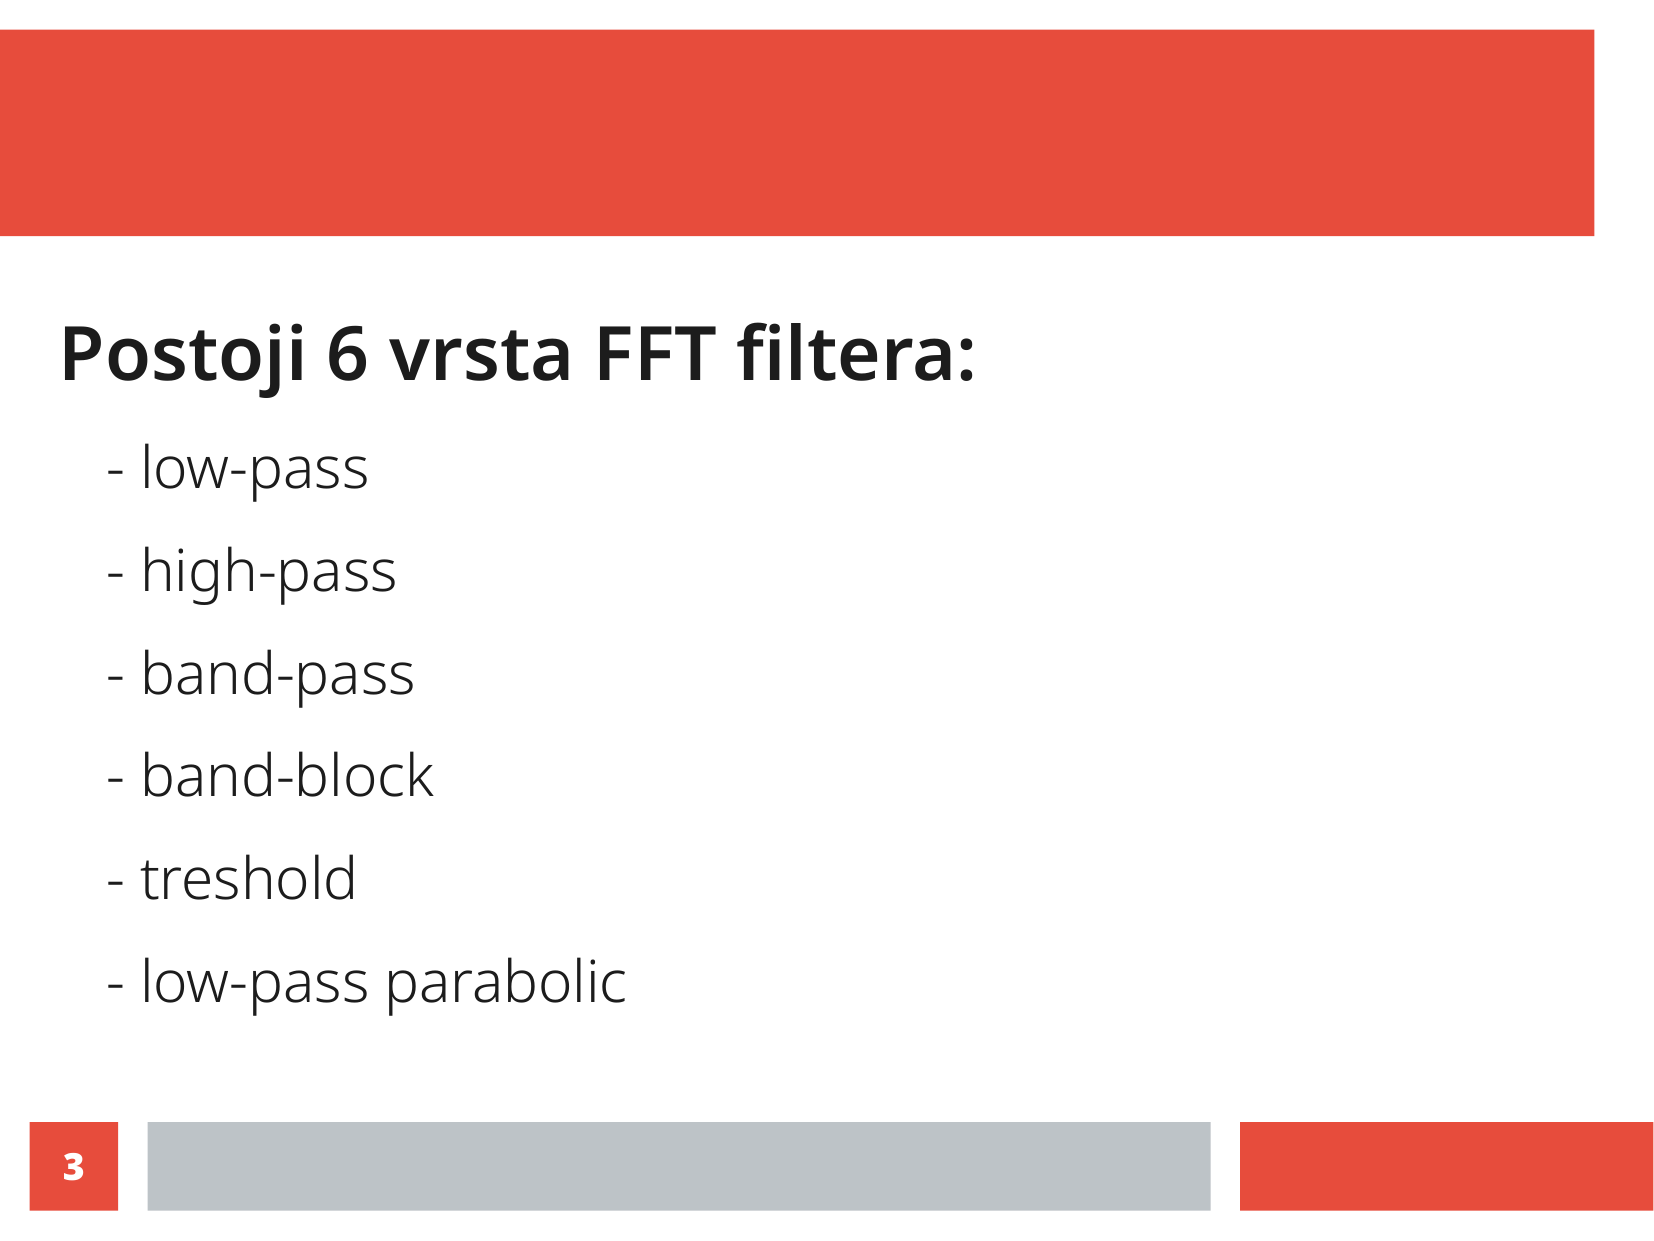

#
Postoji 6 vrsta FFT filtera:
- low-pass
- high-pass
- band-pass
- band-block
- treshold
- low-pass parabolic
3